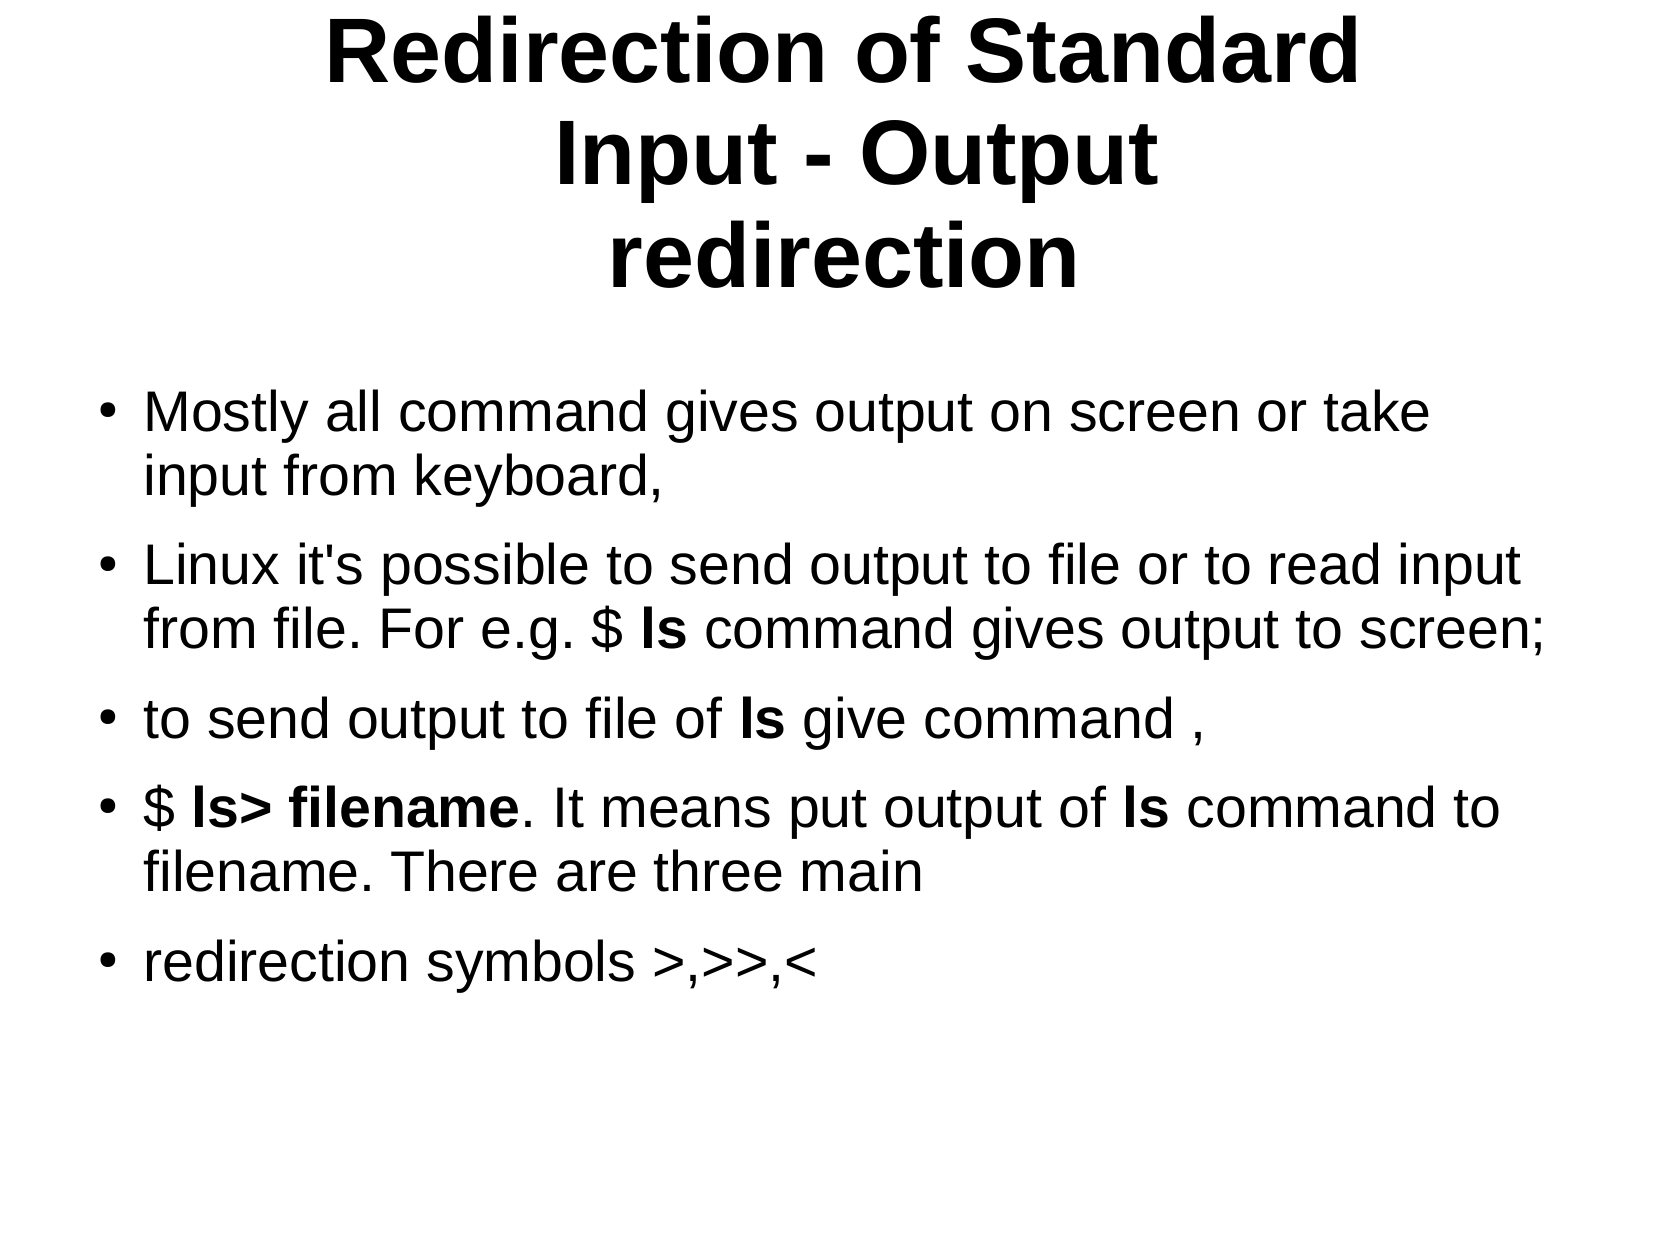

# Redirection of Standard Input - Output redirection
Mostly all command gives output on screen or take input from keyboard,
Linux it's possible to send output to file or to read input from file. For e.g. $ ls command gives output to screen;
to send output to file of ls give command ,
$ ls> filename. It means put output of ls command to filename. There are three main
redirection symbols >,>>,<